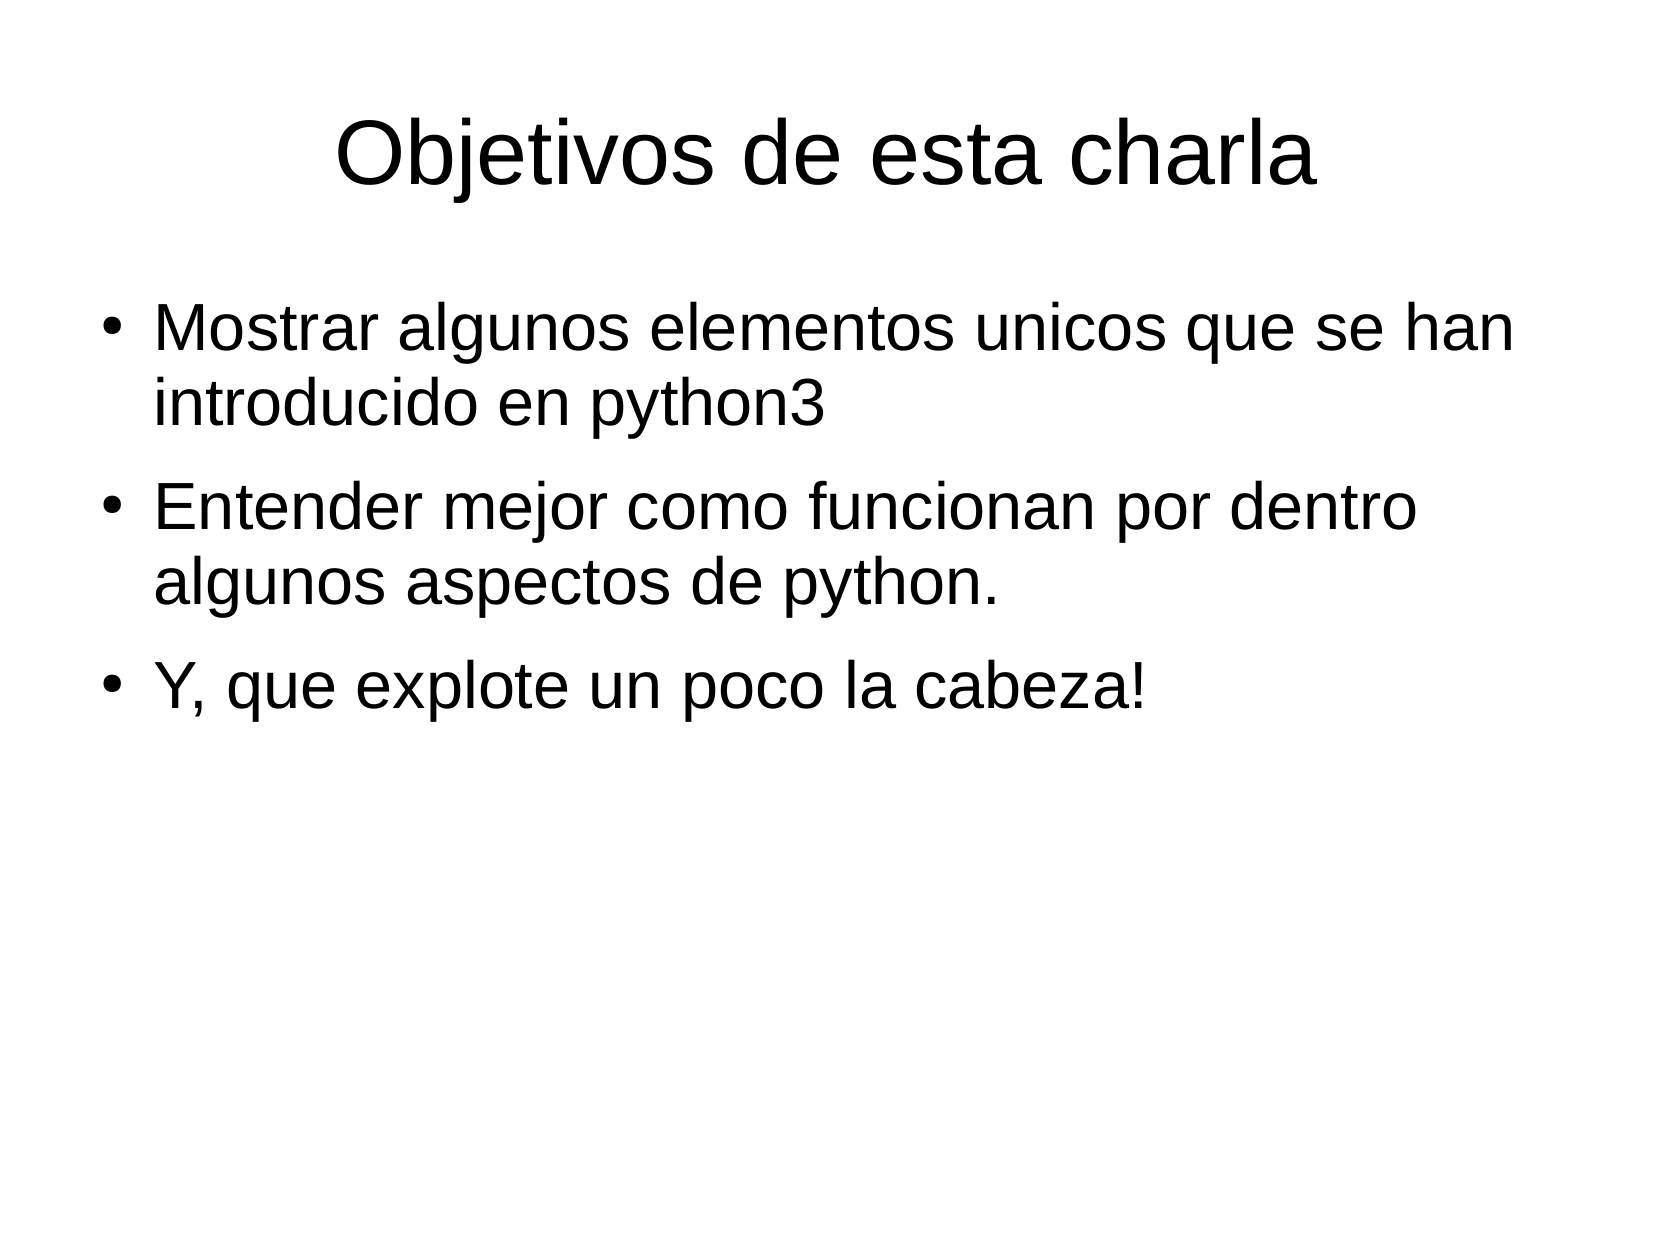

# Objetivos de esta charla
Mostrar algunos elementos unicos que se han introducido en python3
Entender mejor como funcionan por dentro algunos aspectos de python.
Y, que explote un poco la cabeza!